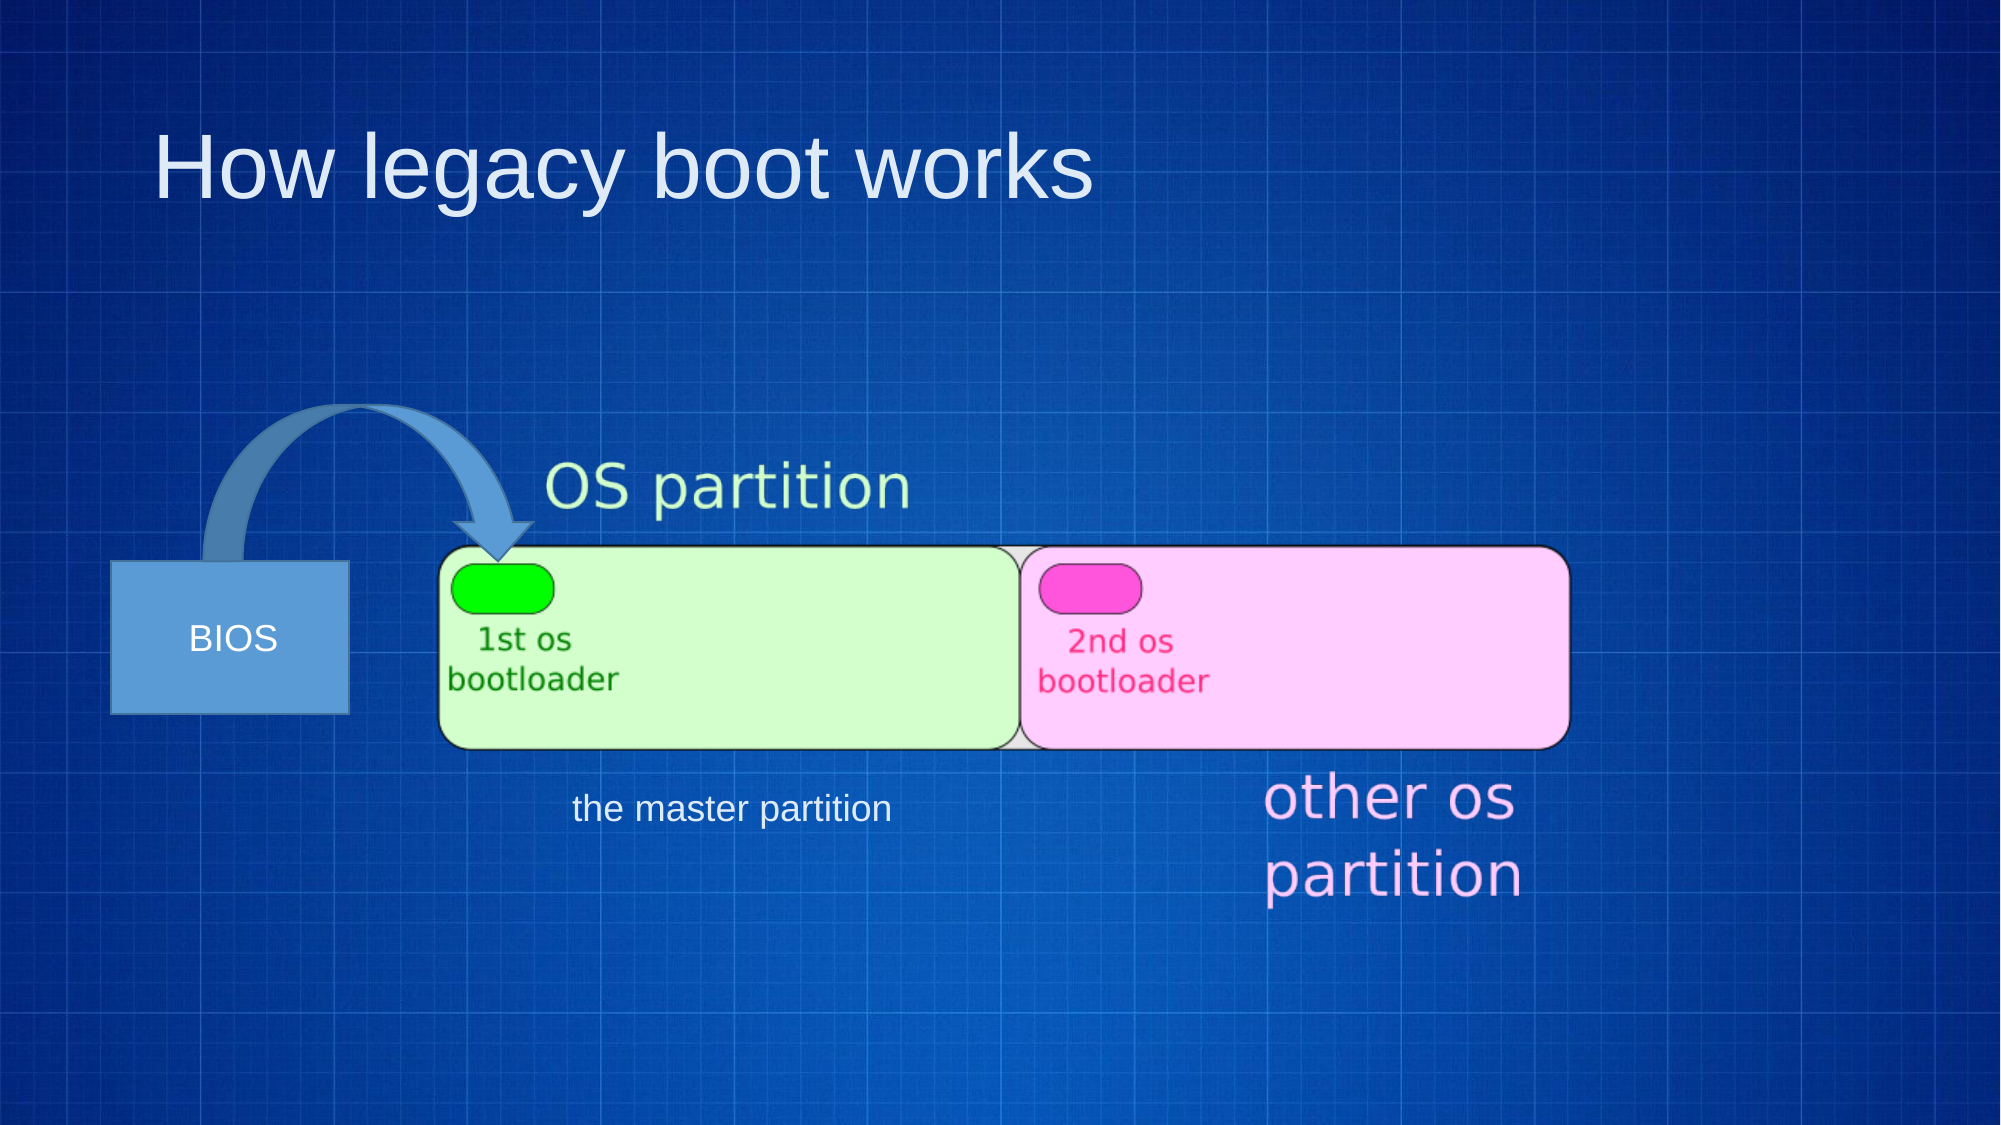

# How legacy boot works
 BIOS
the master partition